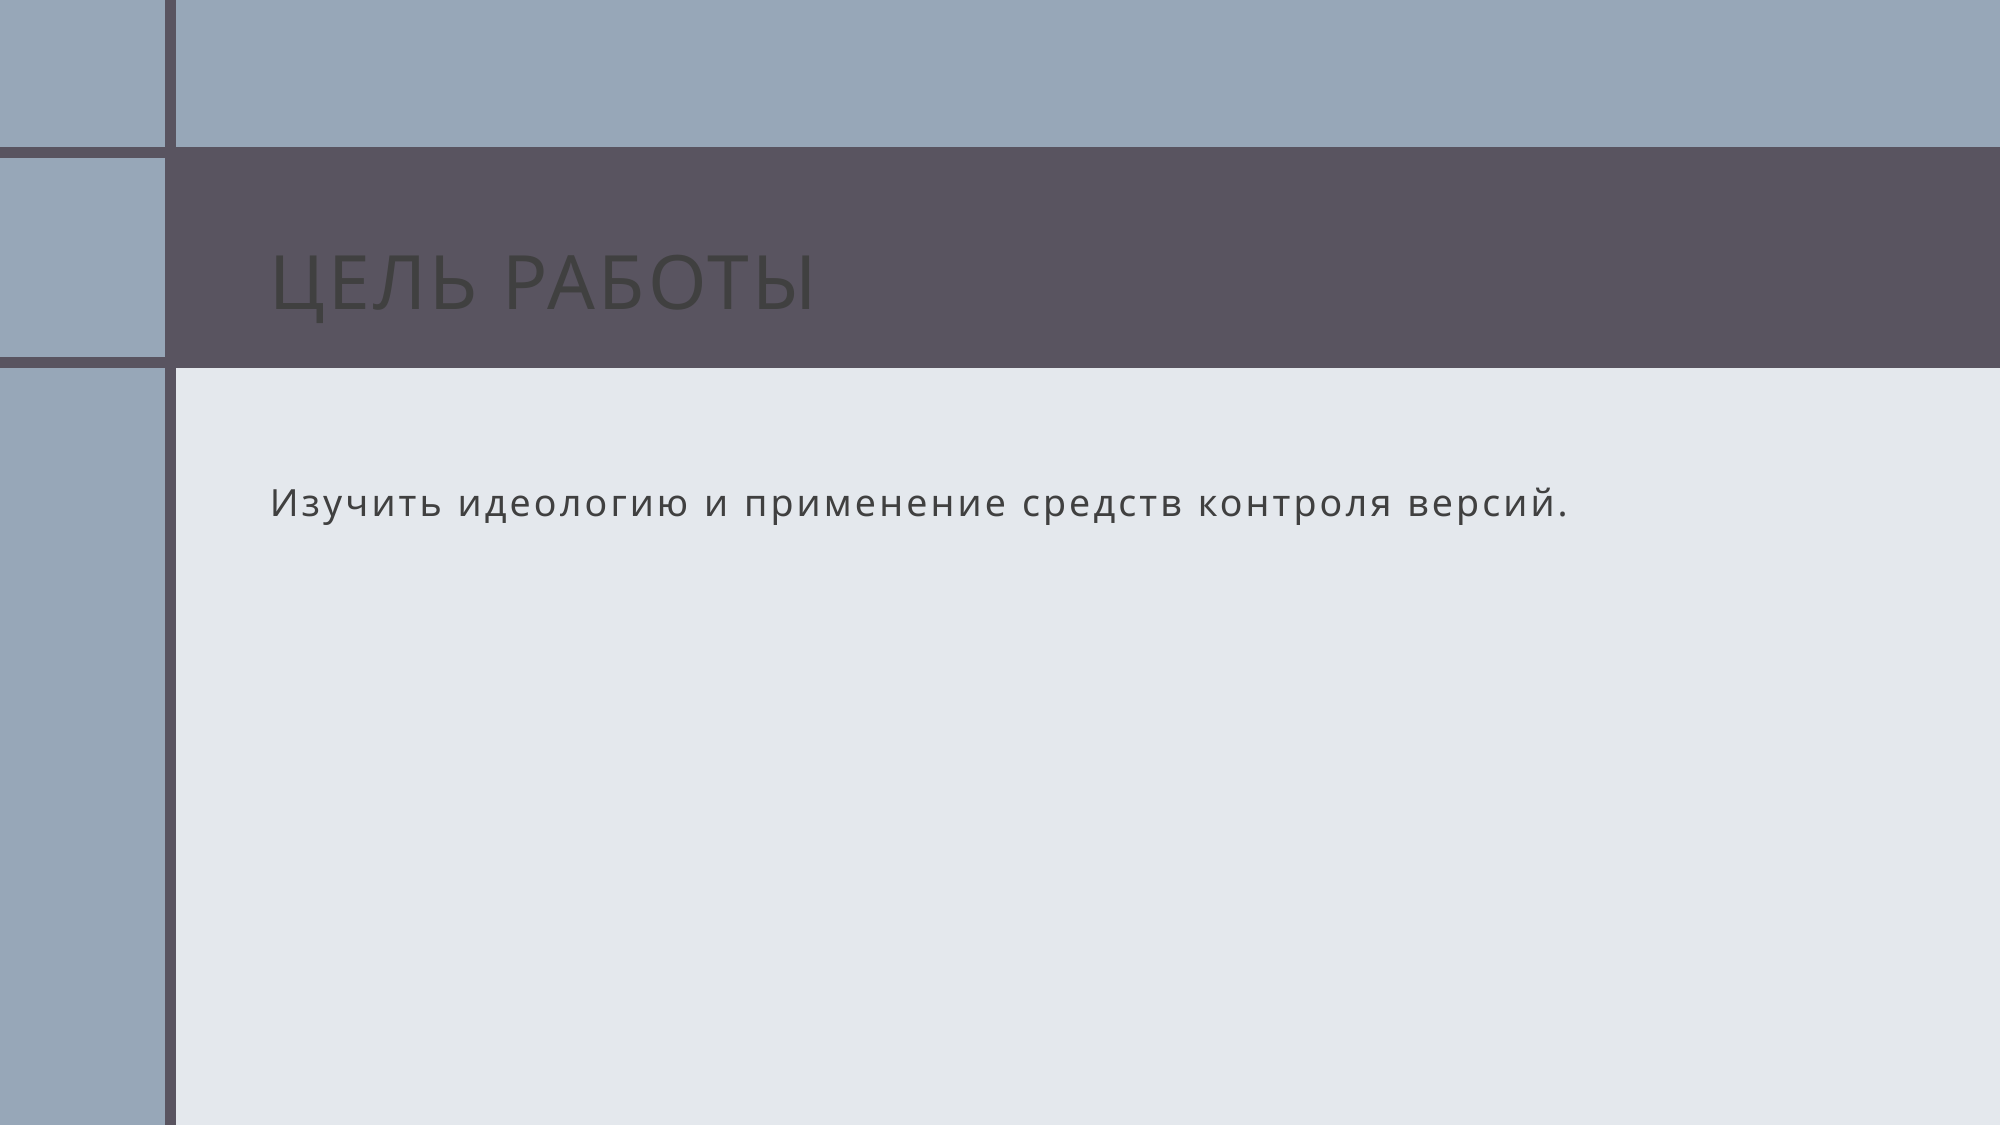

# ЦЕЛЬ РАБОТЫ
Изучить идеологию и применение средств контроля версий.